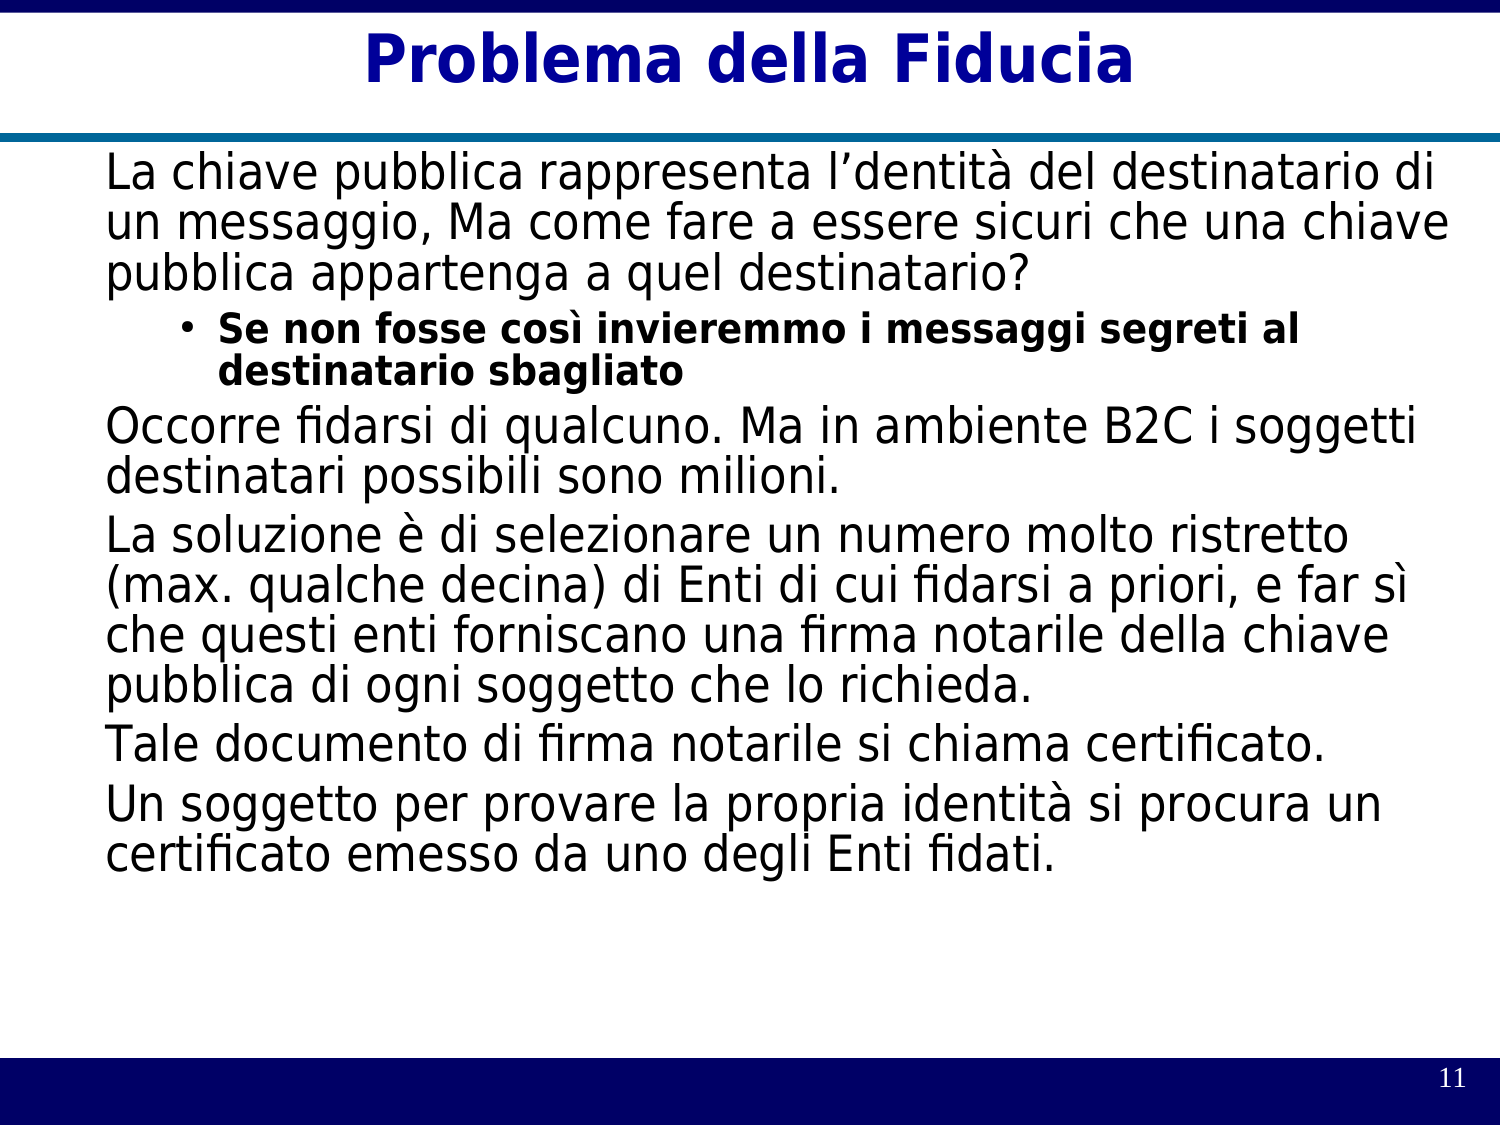

# Problema della Fiducia
La chiave pubblica rappresenta l’dentità del destinatario di un messaggio, Ma come fare a essere sicuri che una chiave pubblica appartenga a quel destinatario?
Se non fosse così invieremmo i messaggi segreti al destinatario sbagliato
Occorre fidarsi di qualcuno. Ma in ambiente B2C i soggetti destinatari possibili sono milioni.
La soluzione è di selezionare un numero molto ristretto (max. qualche decina) di Enti di cui fidarsi a priori, e far sì che questi enti forniscano una firma notarile della chiave pubblica di ogni soggetto che lo richieda.
Tale documento di firma notarile si chiama certificato.
Un soggetto per provare la propria identità si procura un certificato emesso da uno degli Enti fidati.